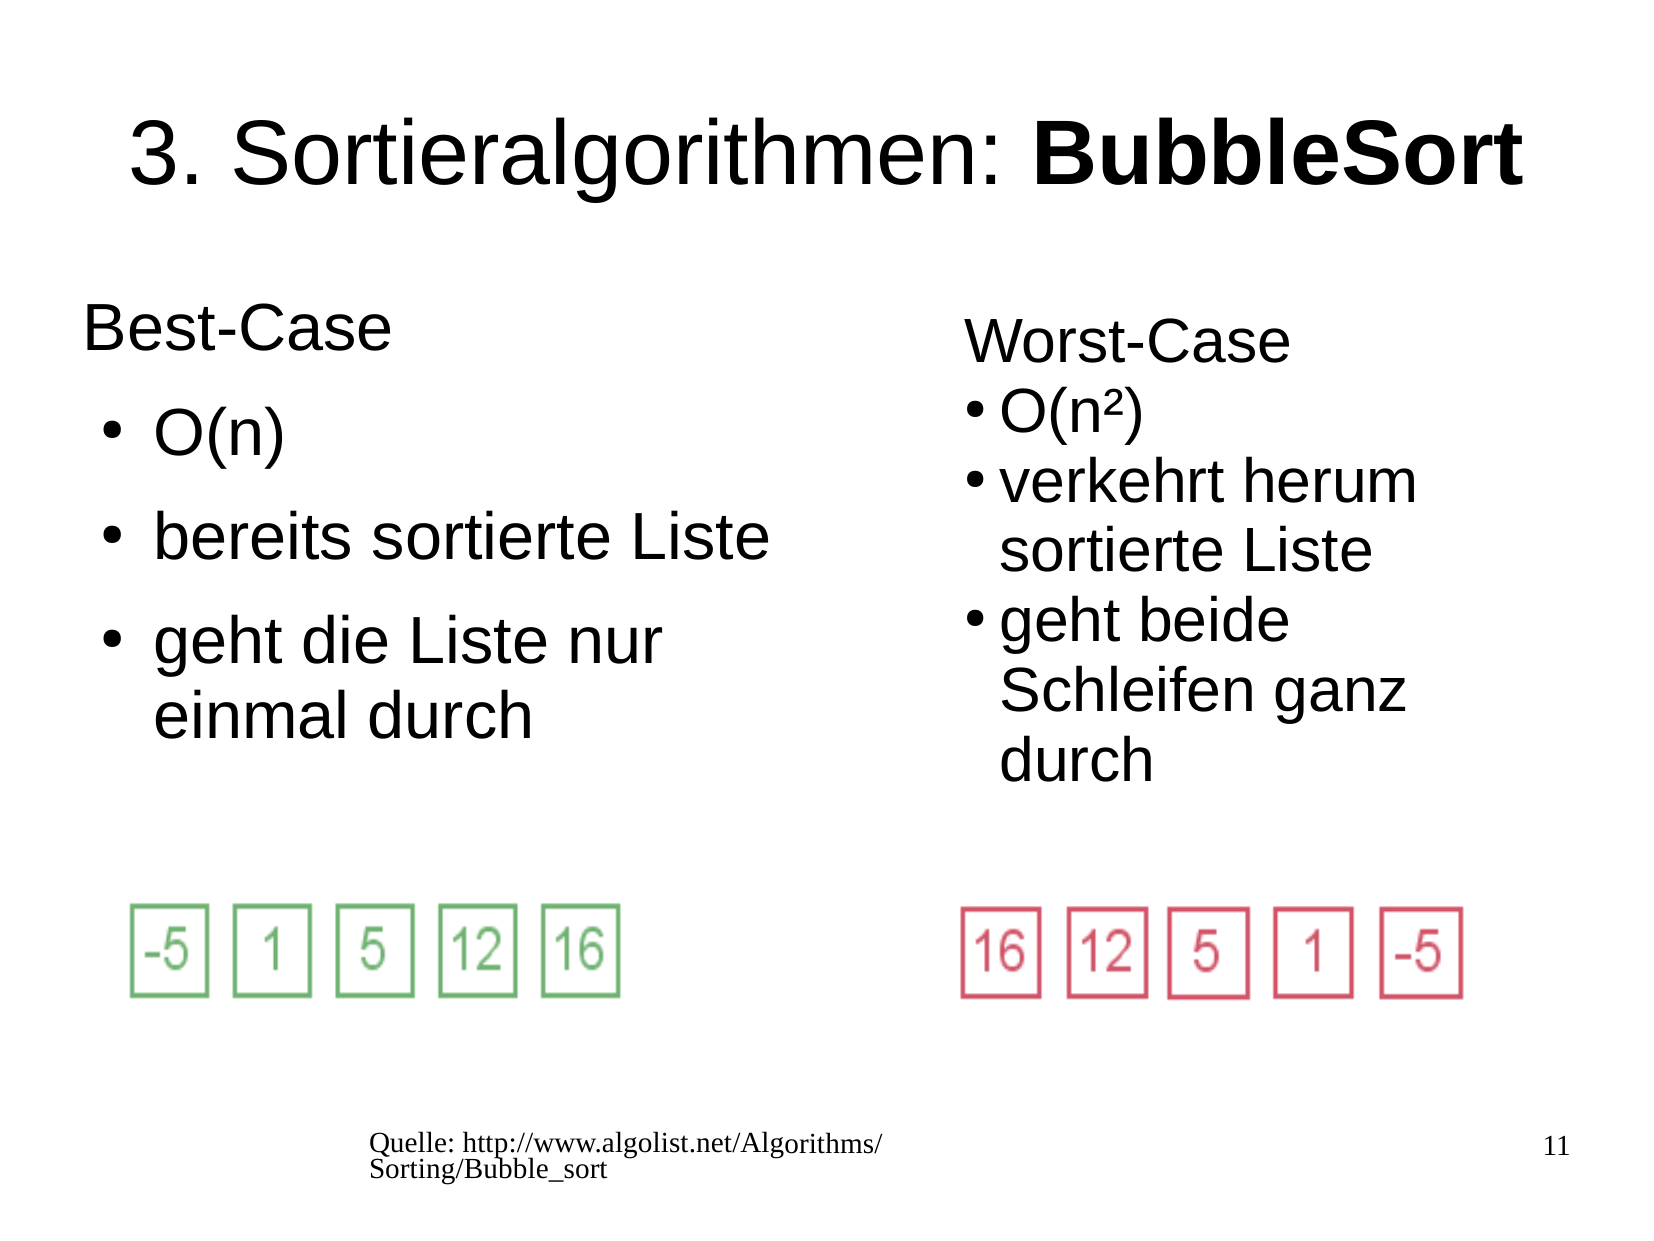

# 3. Sortieralgorithmen: BubbleSort
Best-Case
O(n)
bereits sortierte Liste
geht die Liste nur einmal durch
Worst-Case
O(n²)
verkehrt herum sortierte Liste
geht beide Schleifen ganz durch
Quelle: http://www.algolist.net/Algorithms/Sorting/Bubble_sort
11